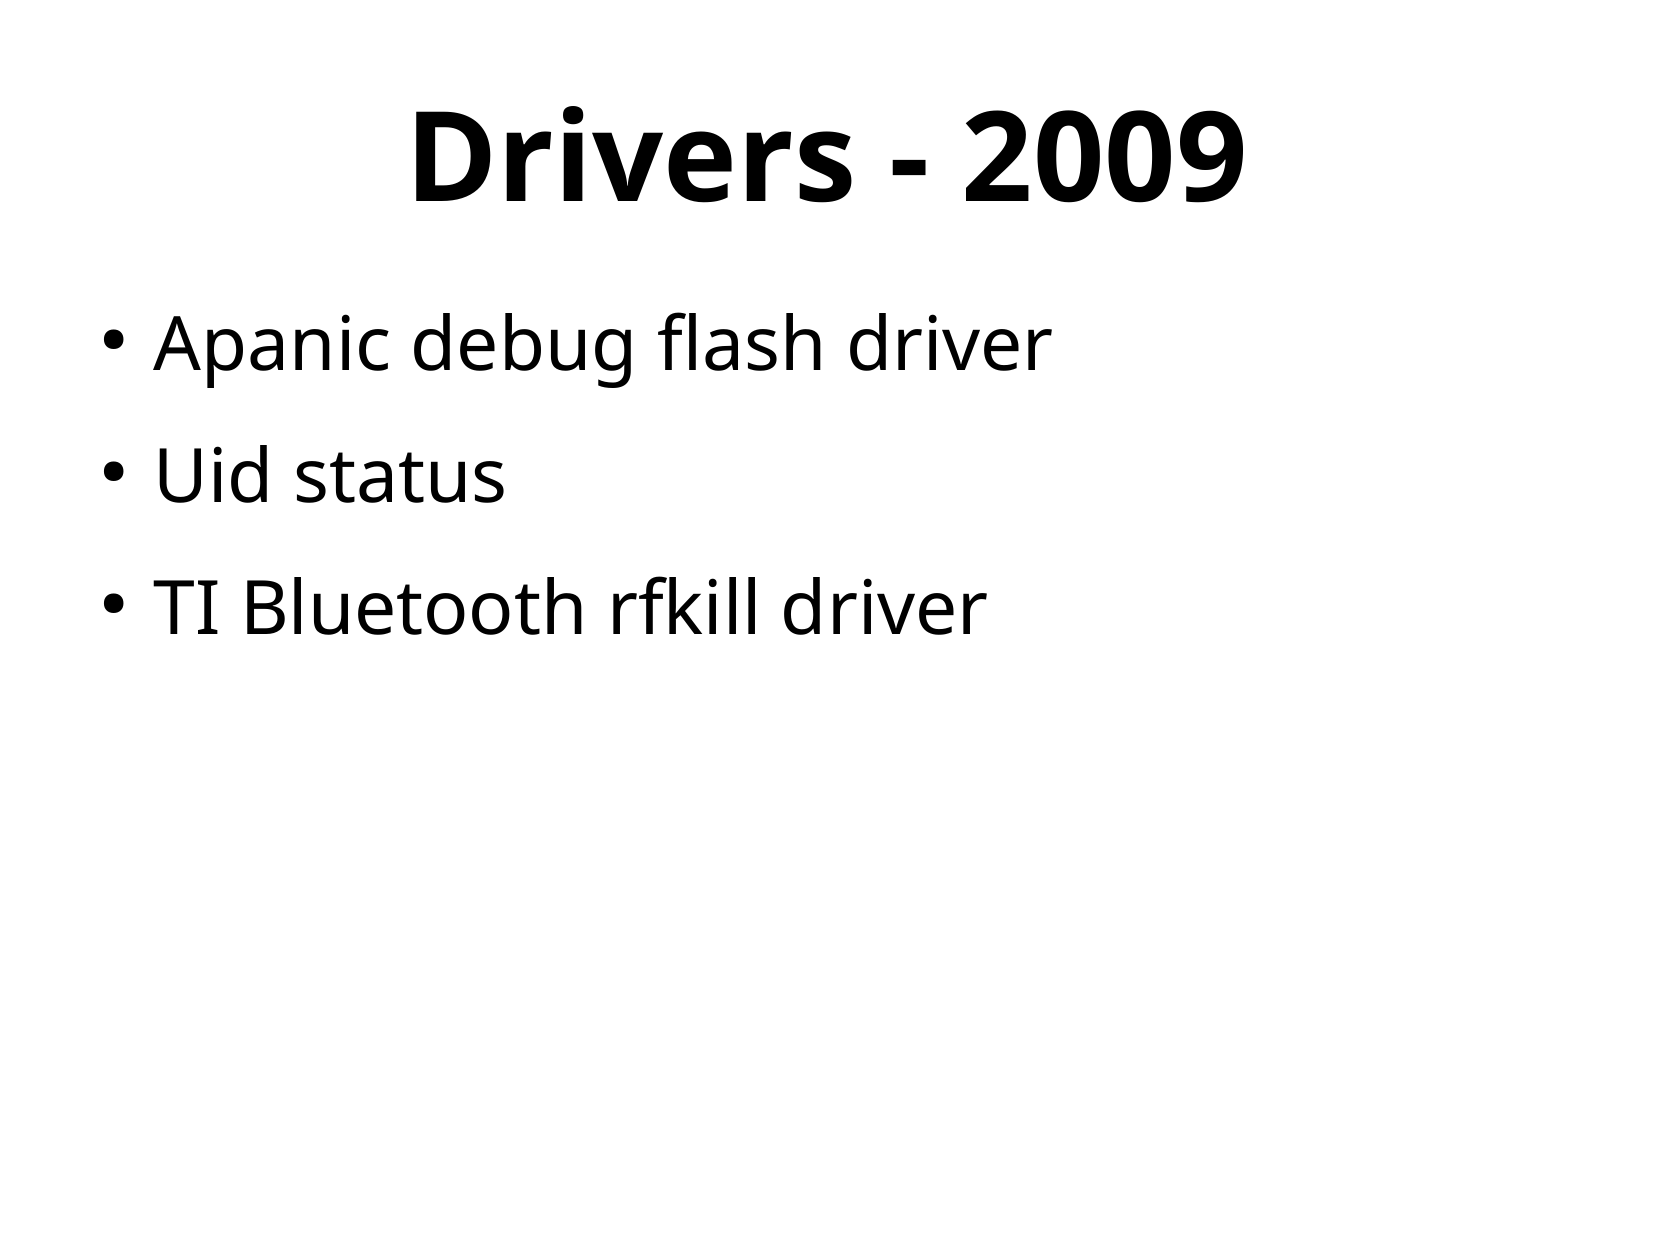

# Drivers - 2009
Apanic debug flash driver
Uid status
TI Bluetooth rfkill driver